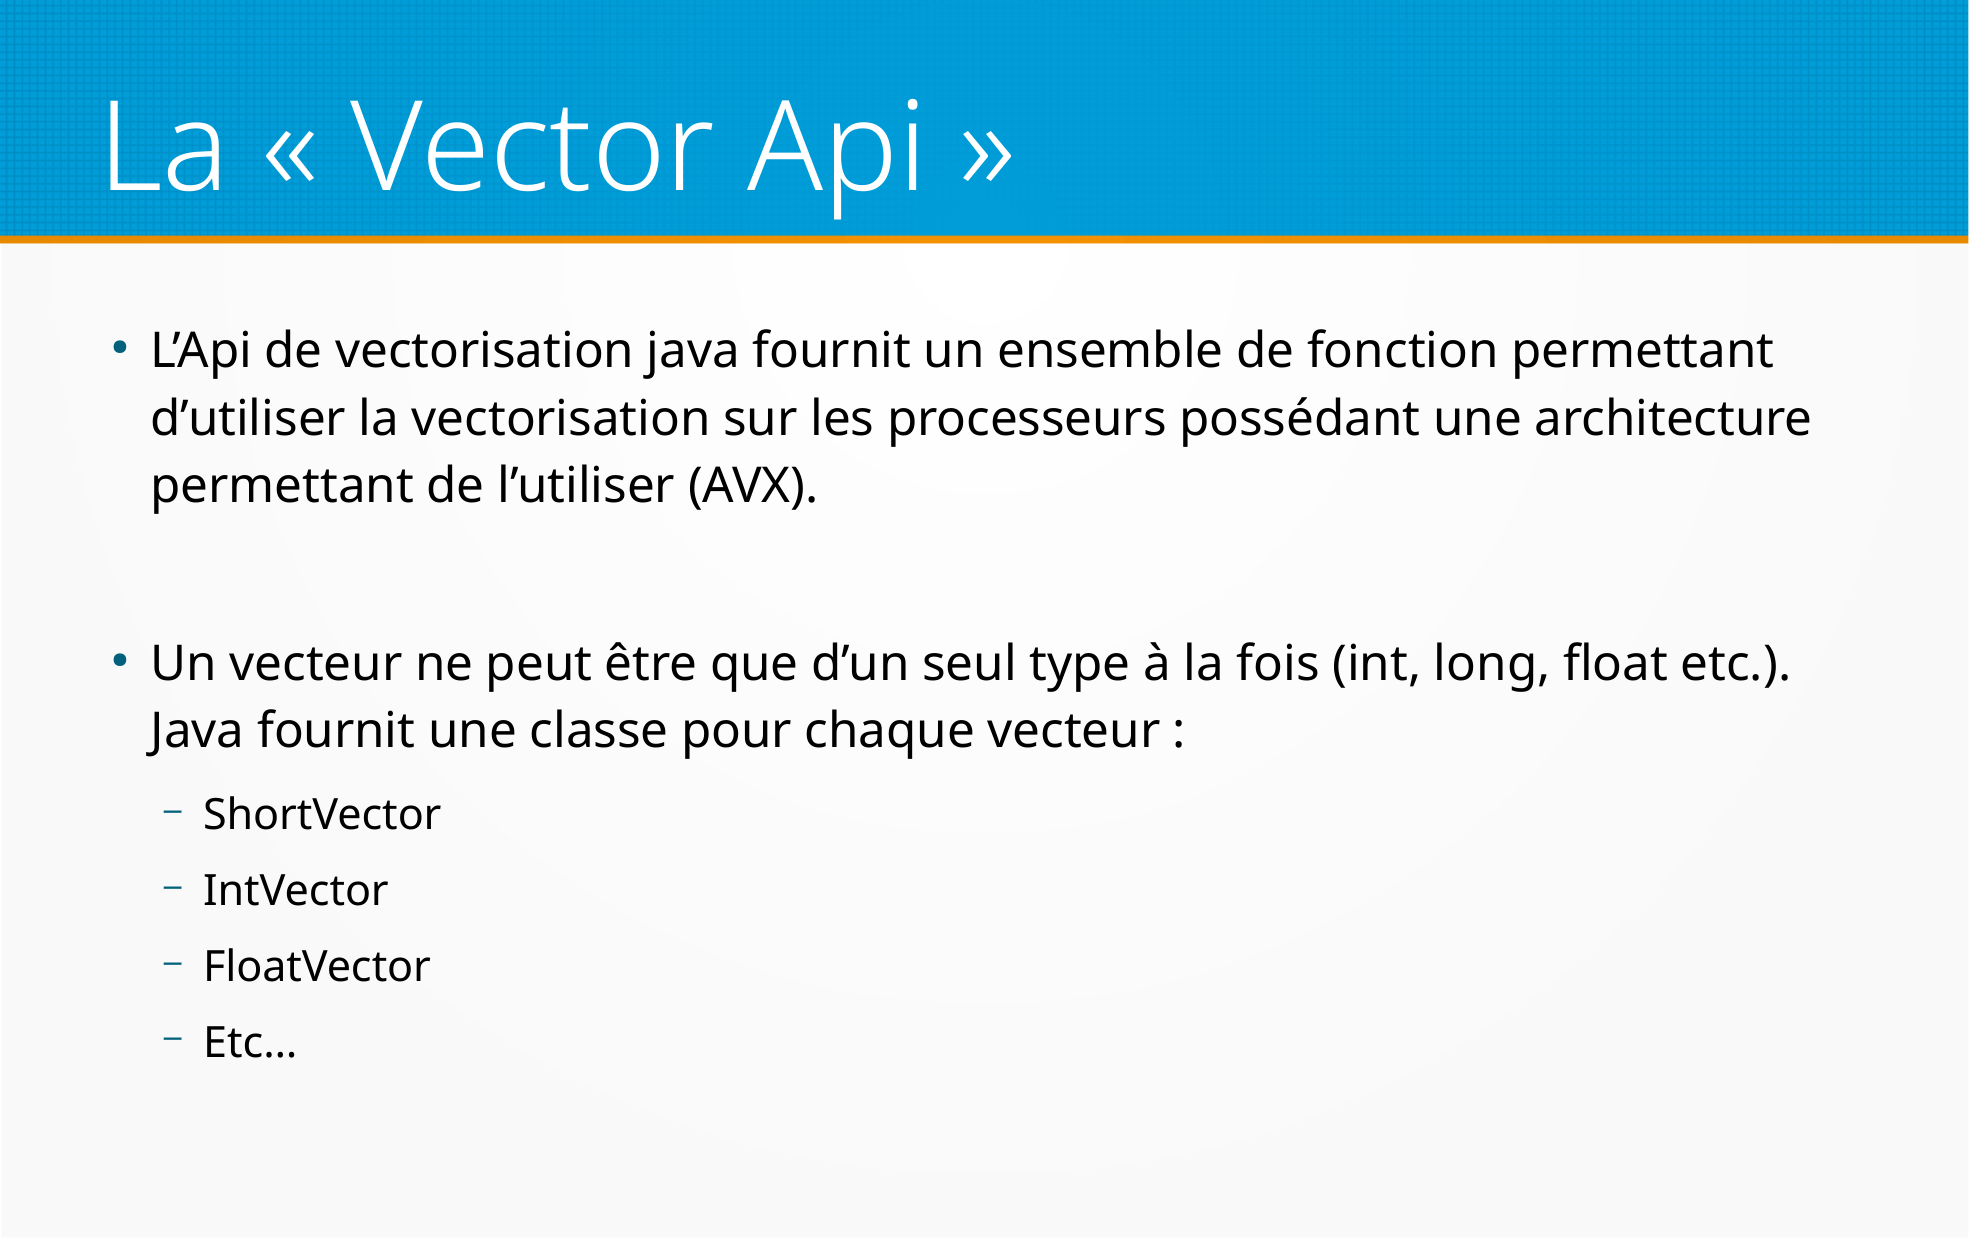

# La « Vector Api »
L’Api de vectorisation java fournit un ensemble de fonction permettant d’utiliser la vectorisation sur les processeurs possédant une architecture permettant de l’utiliser (AVX).
Un vecteur ne peut être que d’un seul type à la fois (int, long, float etc.). Java fournit une classe pour chaque vecteur :
ShortVector
IntVector
FloatVector
Etc…